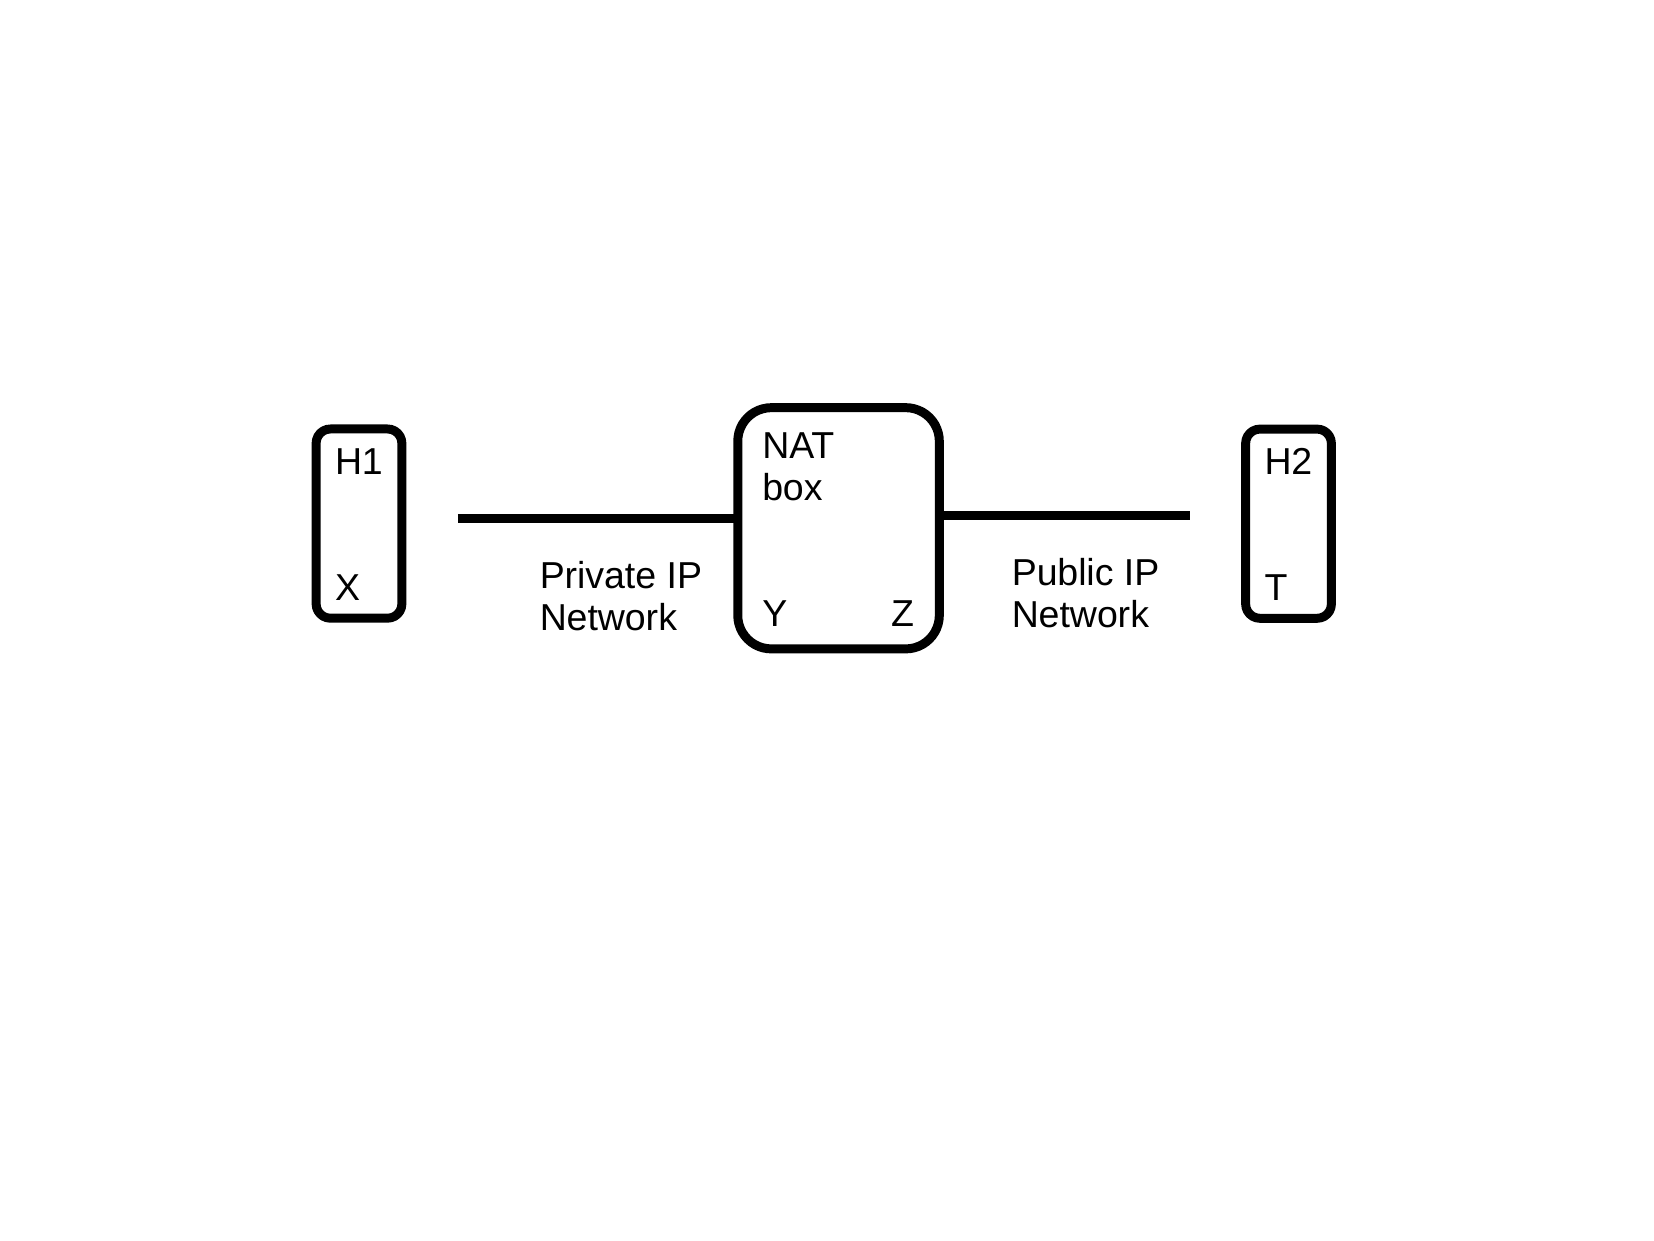

NAT
box
Y Z
H1
X
H2
T
Public IP
Network
Private IP
Network